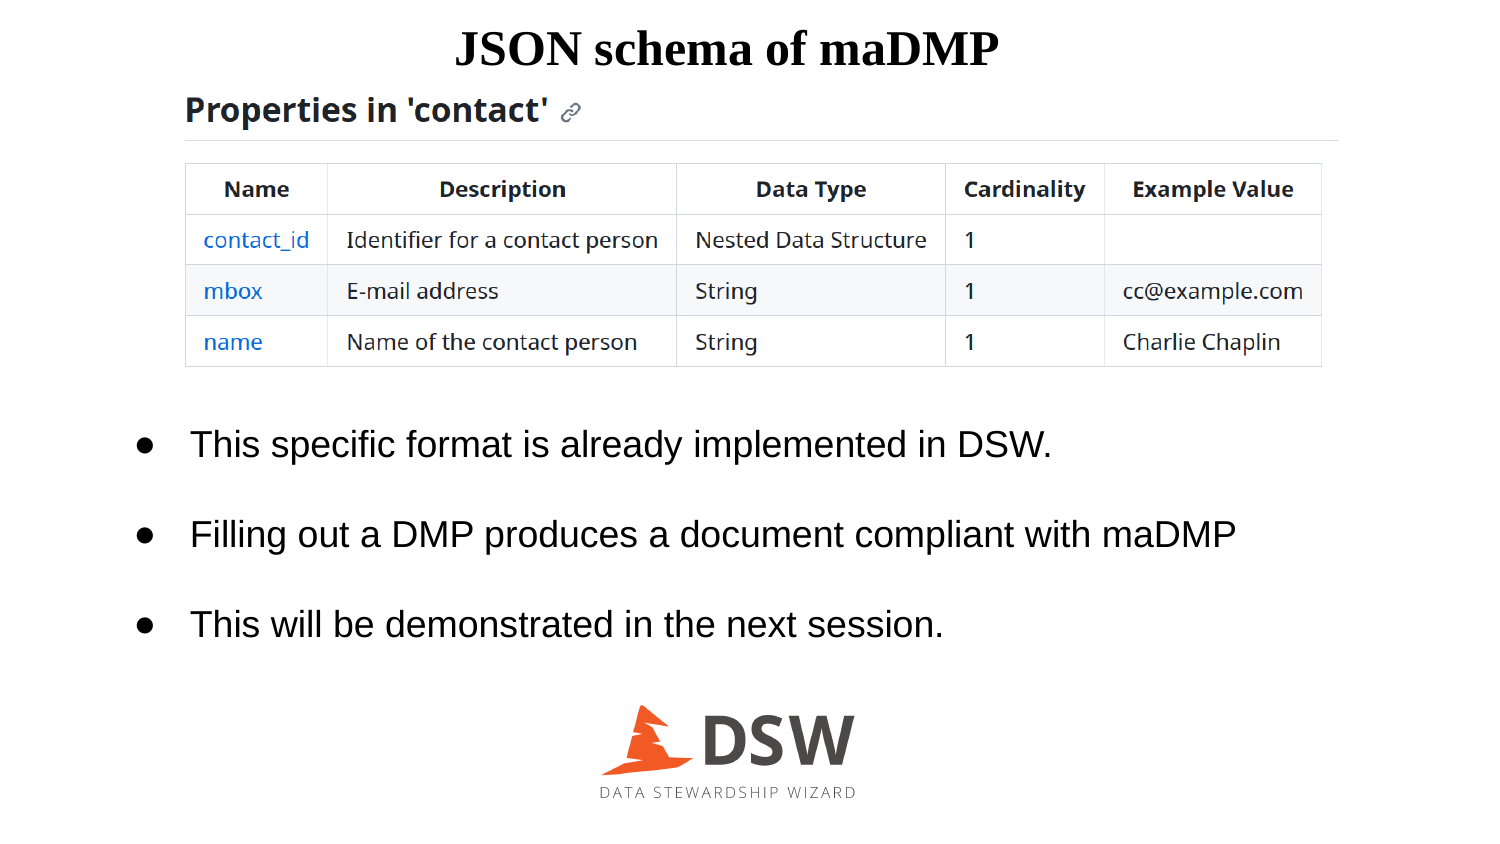

# JSON schema of maDMP
This specific format is already implemented in DSW.
Filling out a DMP produces a document compliant with maDMP
This will be demonstrated in the next session.